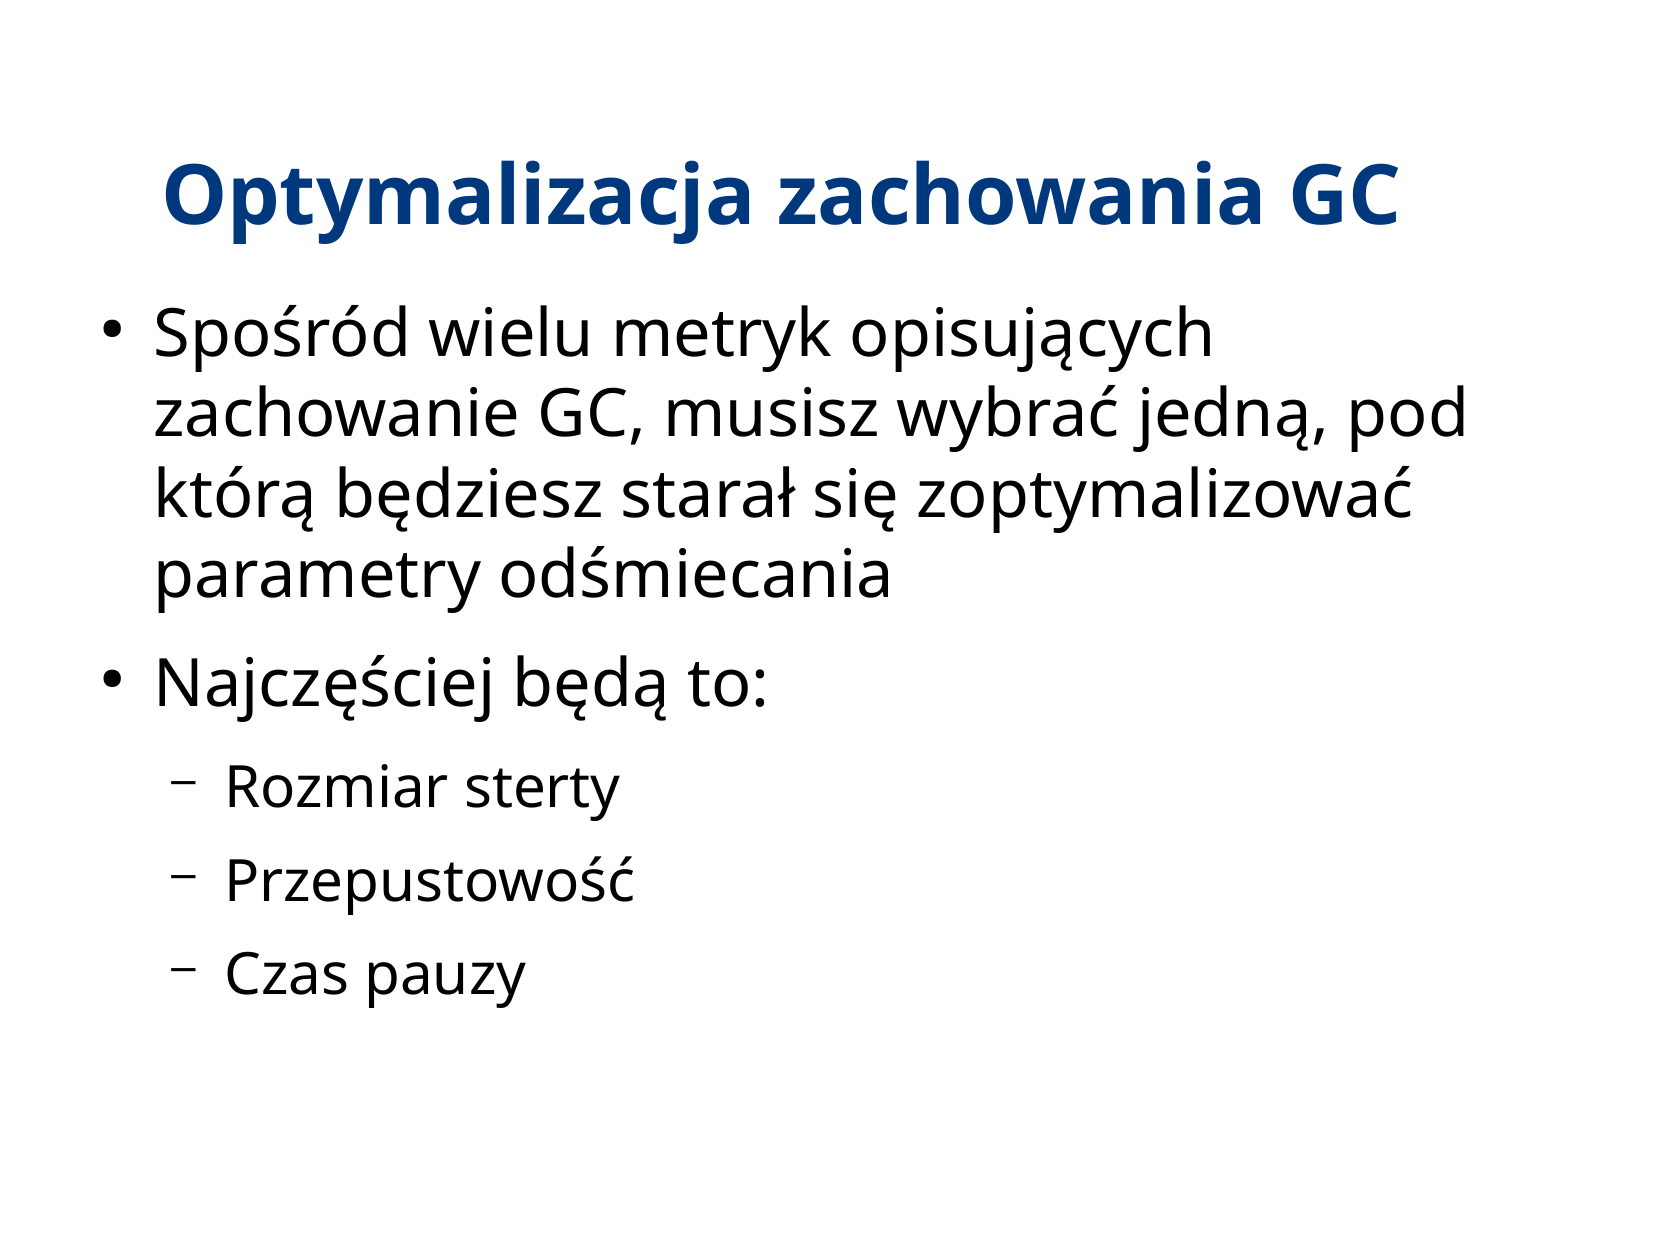

# Optymalizacja zachowania GC
Spośród wielu metryk opisujących zachowanie GC, musisz wybrać jedną, pod którą będziesz starał się zoptymalizować parametry odśmiecania
Najczęściej będą to:
Rozmiar sterty
Przepustowość
Czas pauzy